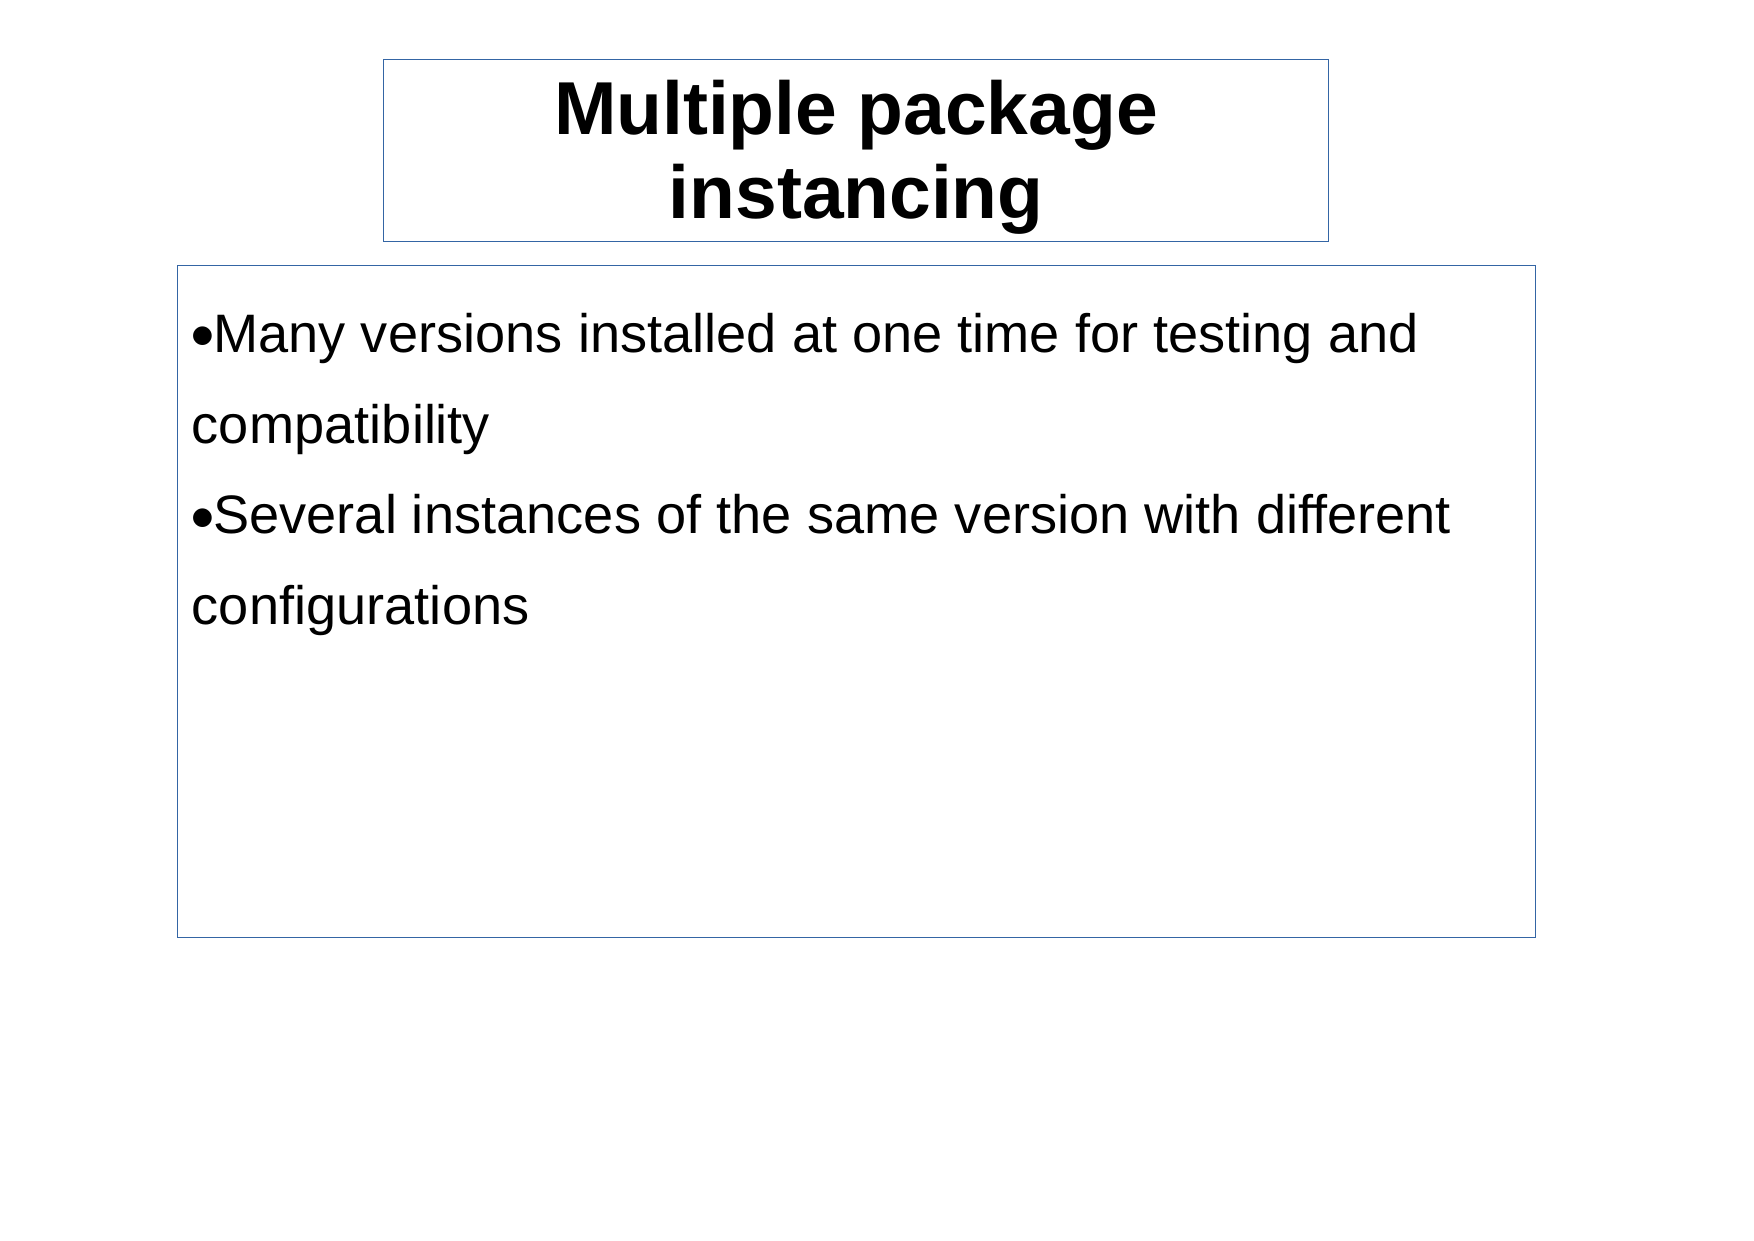

Multiple package instancing
Many versions installed at one time for testing and compatibility
Several instances of the same version with different configurations